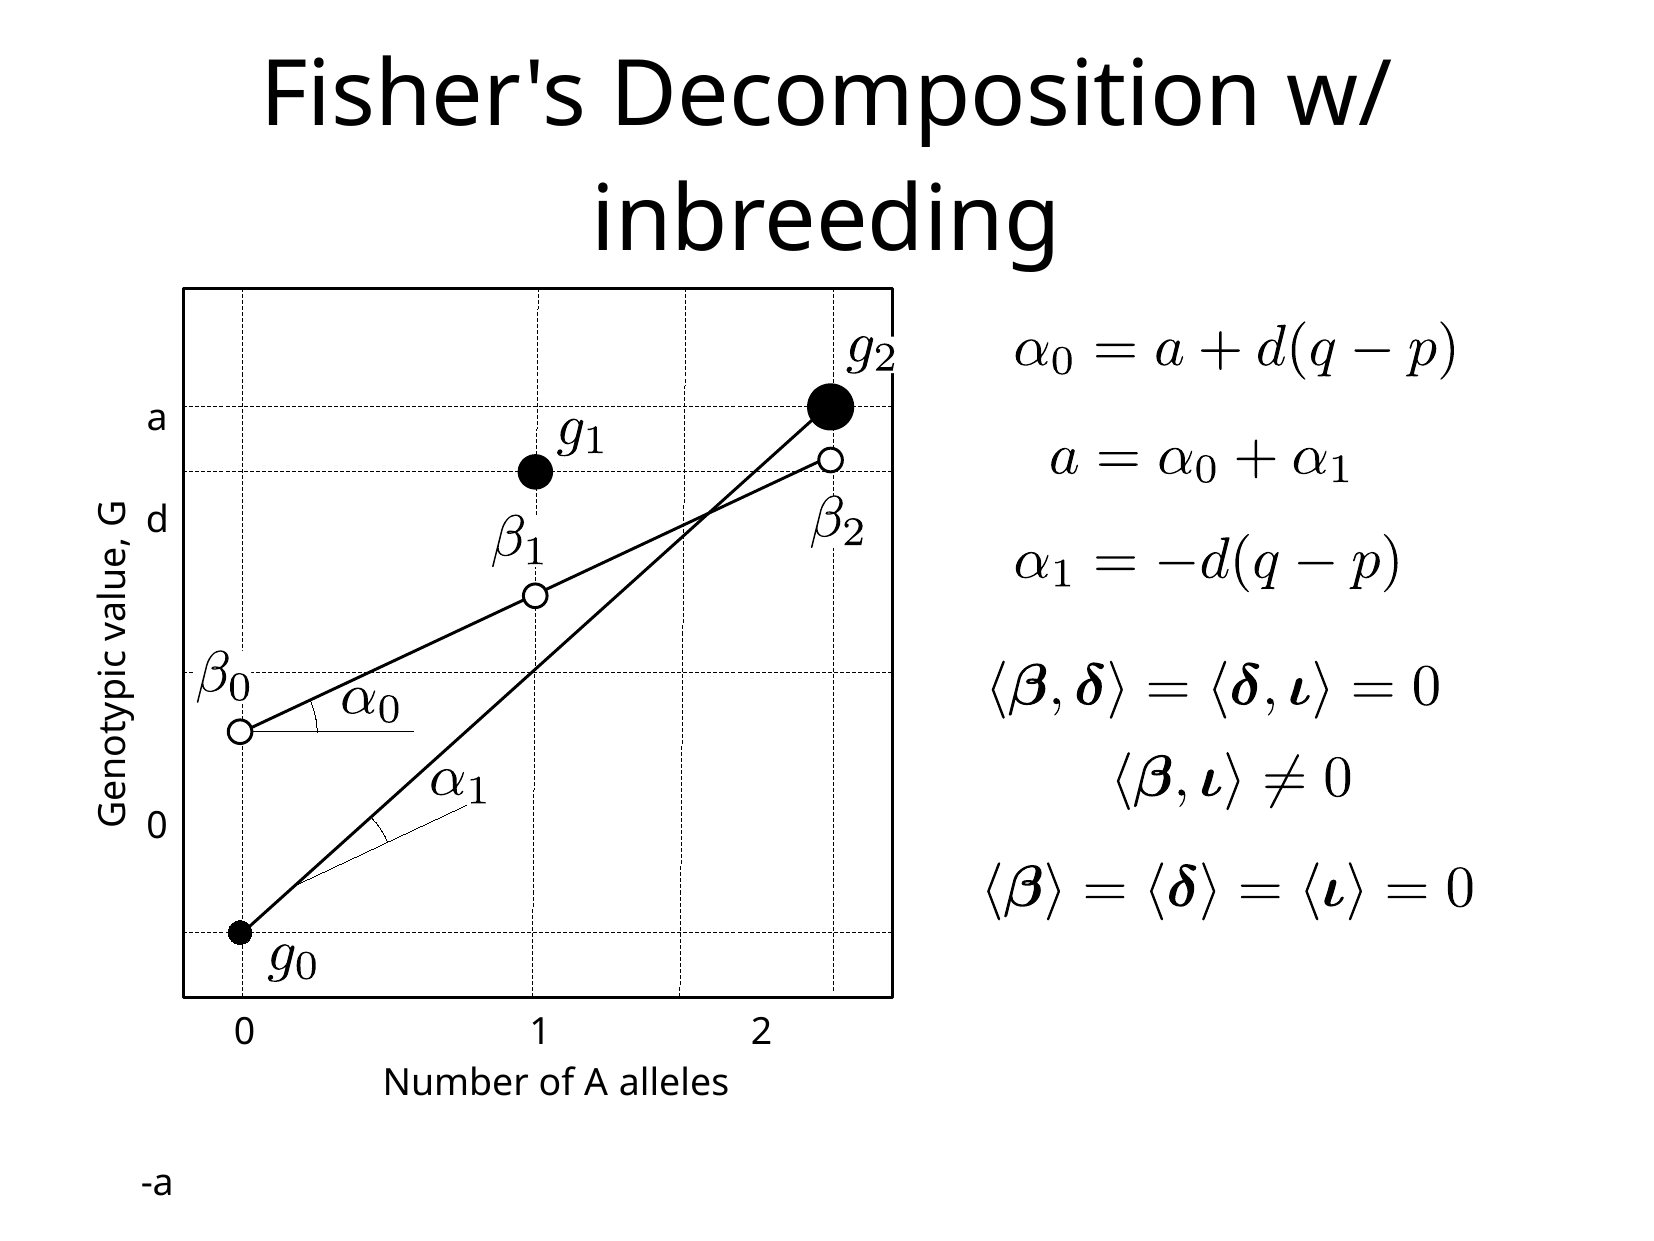

# Fisher's Decomposition w/ inbreeding
a
d
0
-a
Genotypic value, G
0				1			2
Number of A alleles